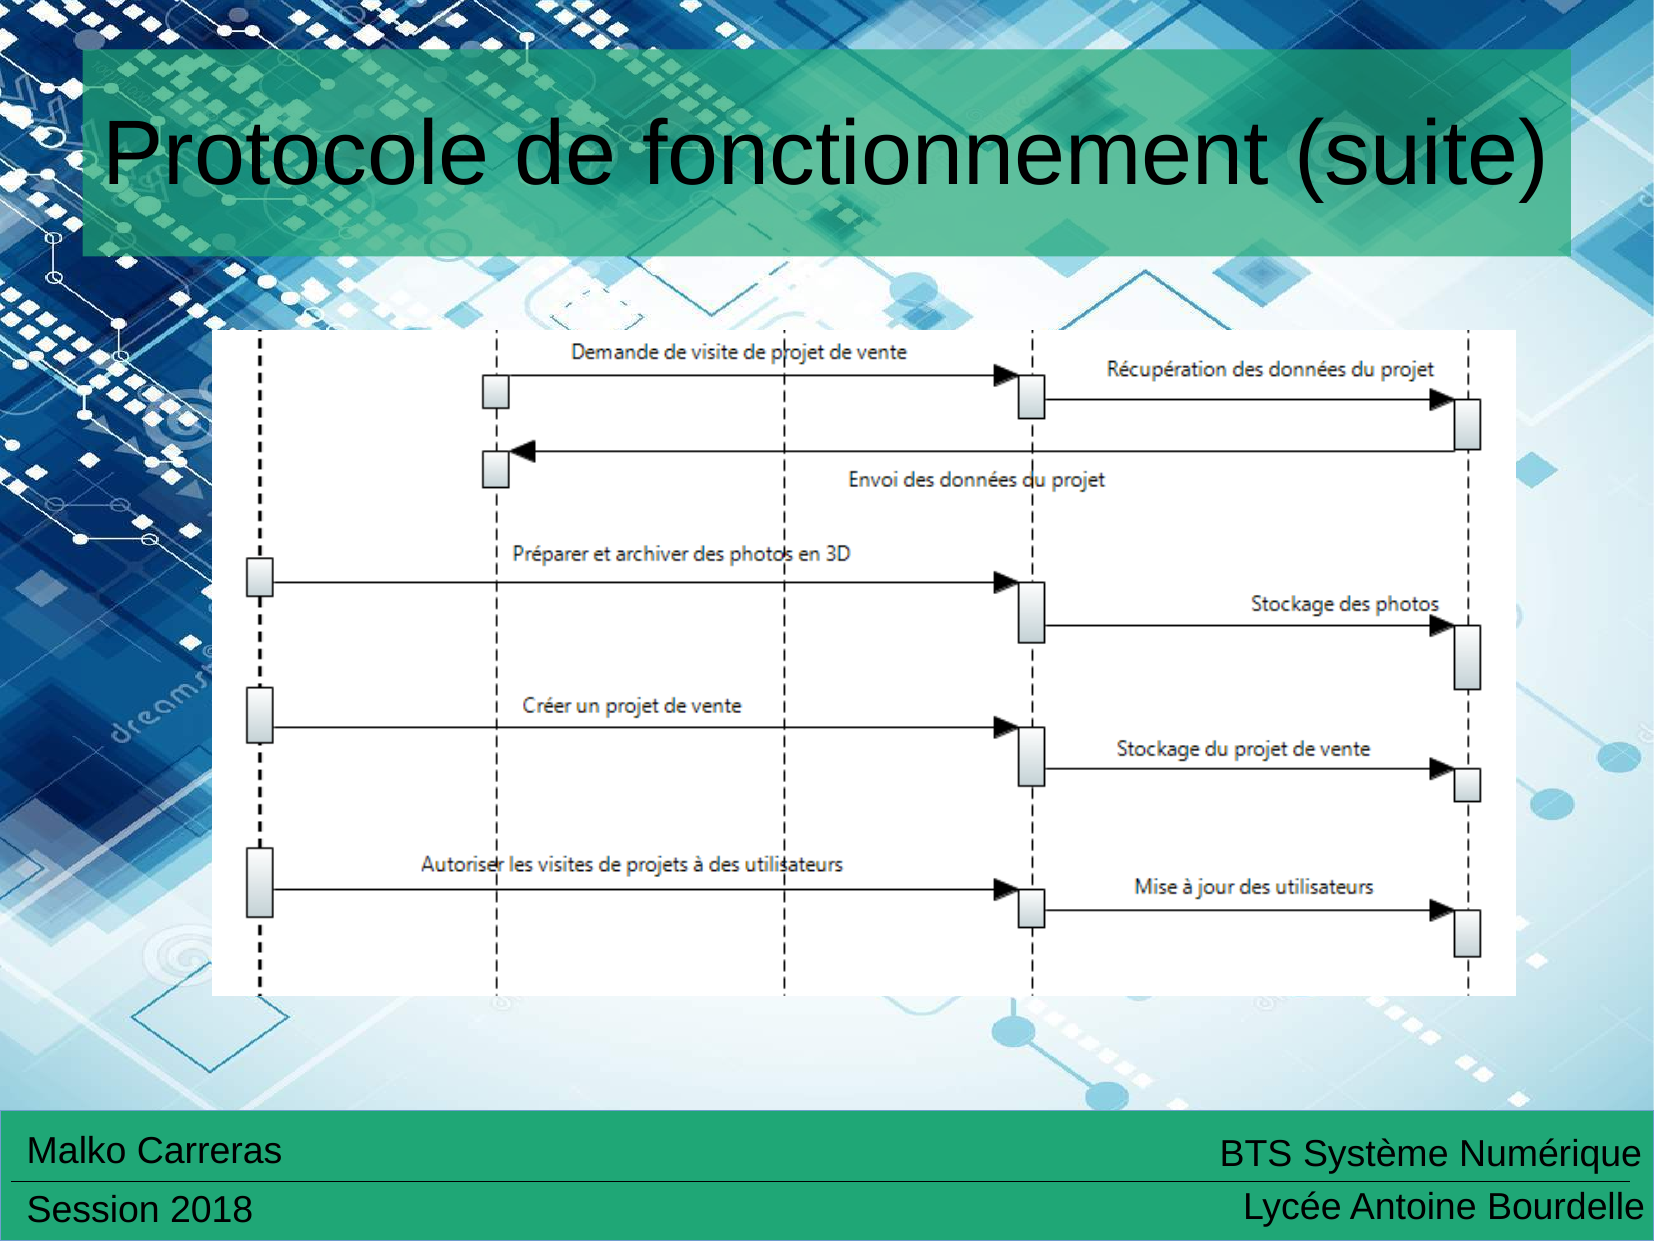

# Protocole de fonctionnement (suite)
Malko Carreras
BTS Système Numérique
Lycée Antoine Bourdelle
Session 2018